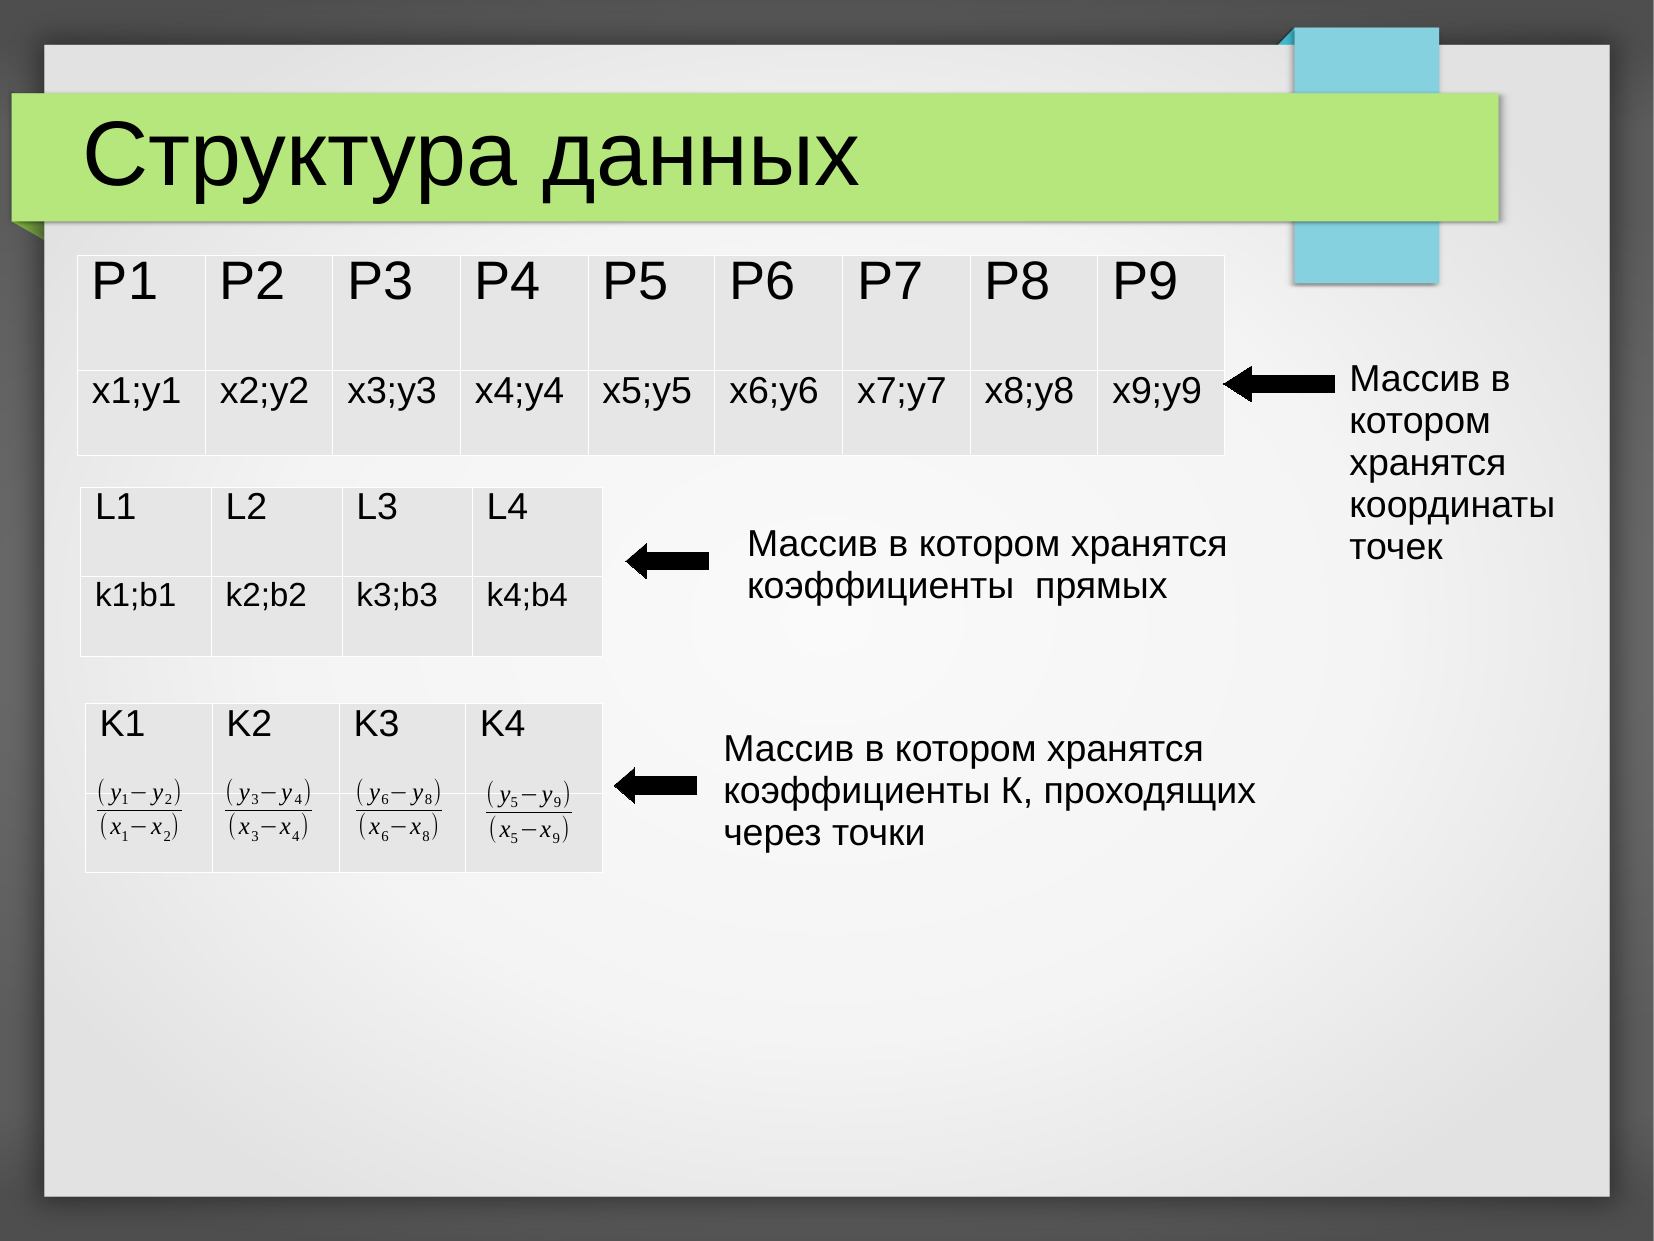

# Структура данных
| P1 | P2 | P3 | P4 | P5 | P6 | P7 | P8 | P9 |
| --- | --- | --- | --- | --- | --- | --- | --- | --- |
| x1;y1 | x2;y2 | x3;y3 | x4;y4 | x5;y5 | x6;y6 | x7;y7 | x8;y8 | x9;y9 |
Массив в котором хранятся координаты точек
| L1 | L2 | L3 | L4 |
| --- | --- | --- | --- |
| k1;b1 | k2;b2 | k3;b3 | k4;b4 |
Массив в котором хранятся коэффициенты прямых
| K1 | K2 | K3 | K4 |
| --- | --- | --- | --- |
| | | | |
Массив в котором хранятся коэффициенты К, проходящих через точки